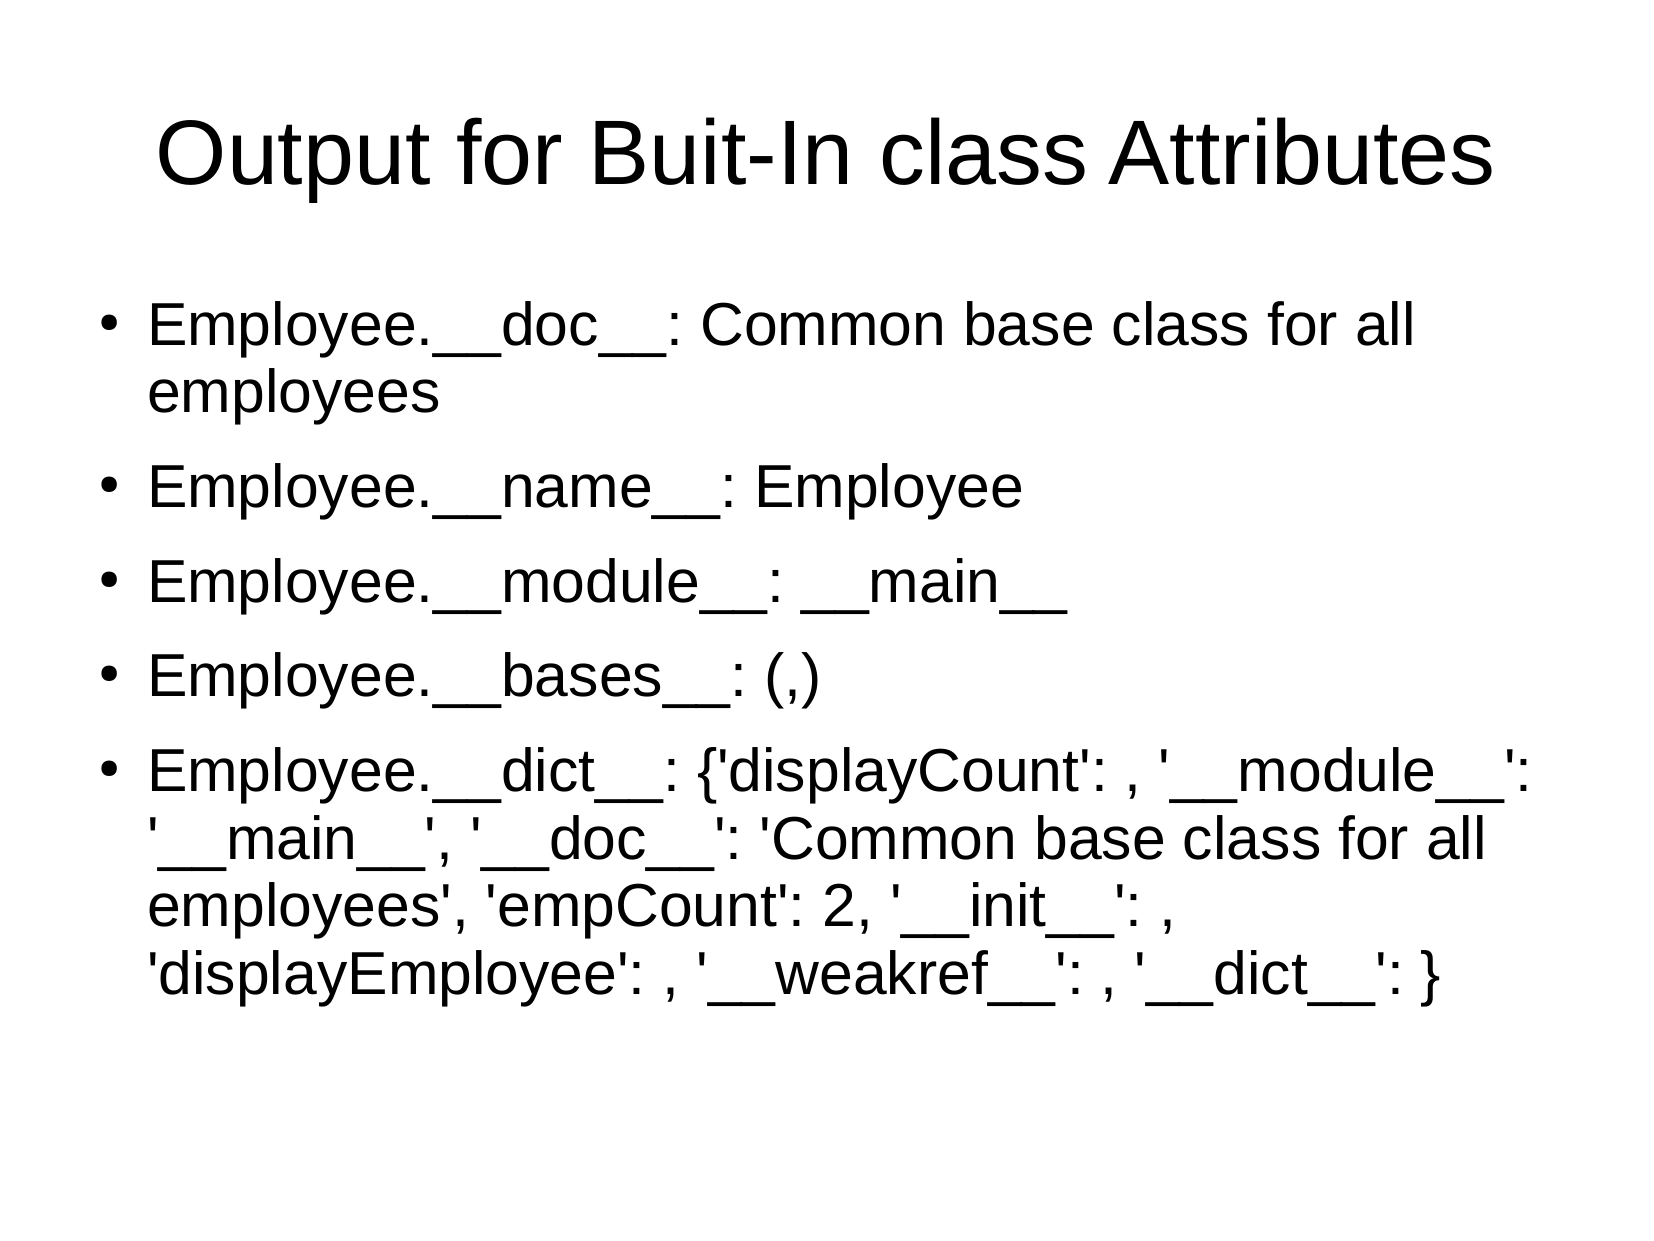

# Output for Buit-In class Attributes
Employee.__doc__: Common base class for all employees
Employee.__name__: Employee
Employee.__module__: __main__
Employee.__bases__: (,)
Employee.__dict__: {'displayCount': , '__module__': '__main__', '__doc__': 'Common base class for all employees', 'empCount': 2, '__init__': , 'displayEmployee': , '__weakref__': , '__dict__': }